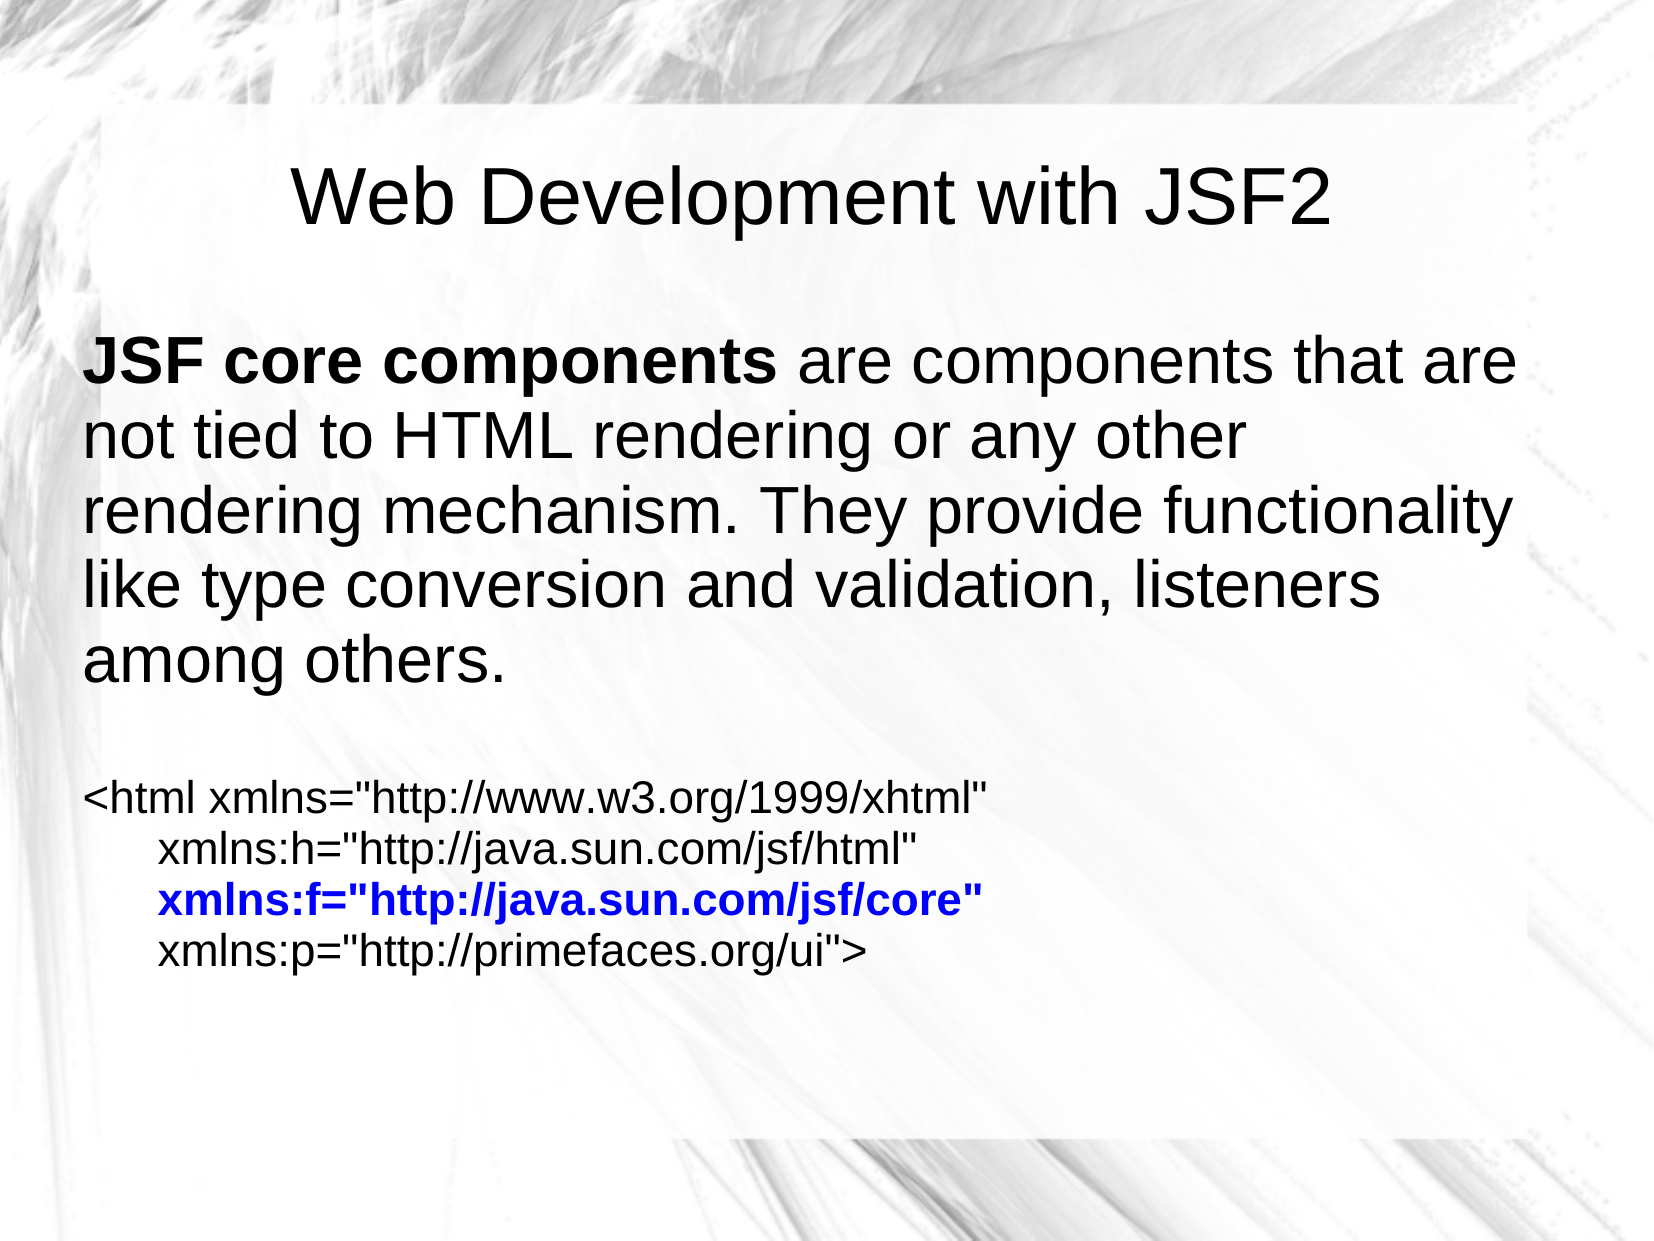

# Web Development with JSF2
JSF core components are components that are not tied to HTML rendering or any other rendering mechanism. They provide functionality like type conversion and validation, listeners among others.
<html xmlns="http://www.w3.org/1999/xhtml"
	xmlns:h="http://java.sun.com/jsf/html"
	xmlns:f="http://java.sun.com/jsf/core"
	xmlns:p="http://primefaces.org/ui">